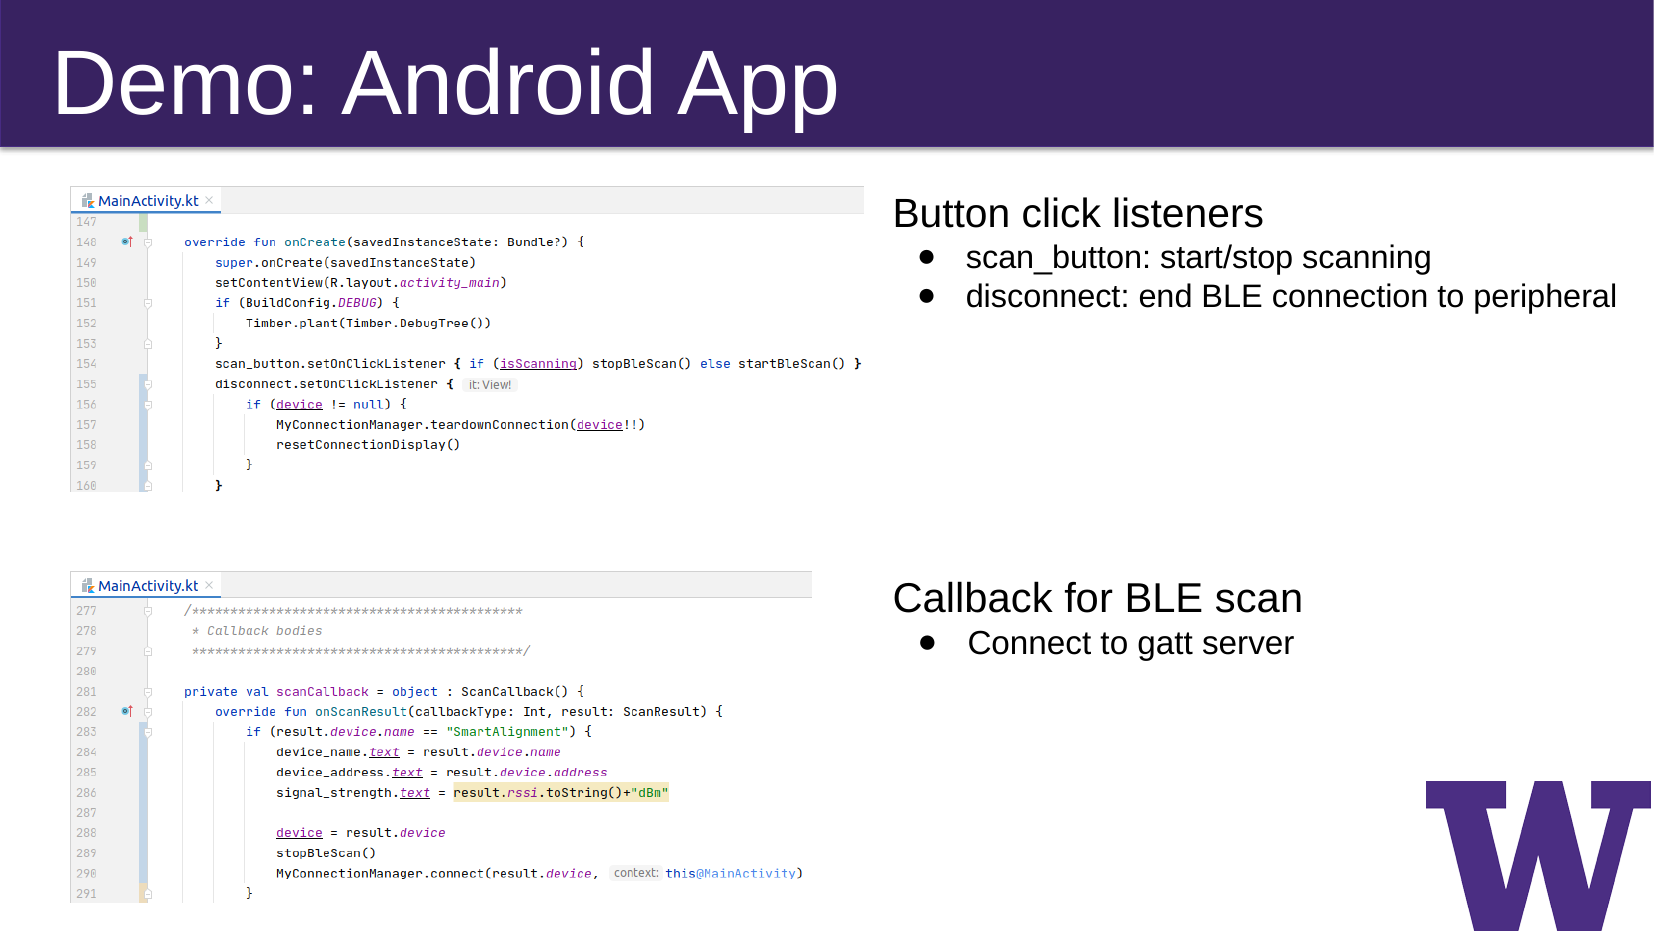

Demo: Android App
Button click listeners
scan_button: start/stop scanning
disconnect: end BLE connection to peripheral
Callback for BLE scan
Connect to gatt server